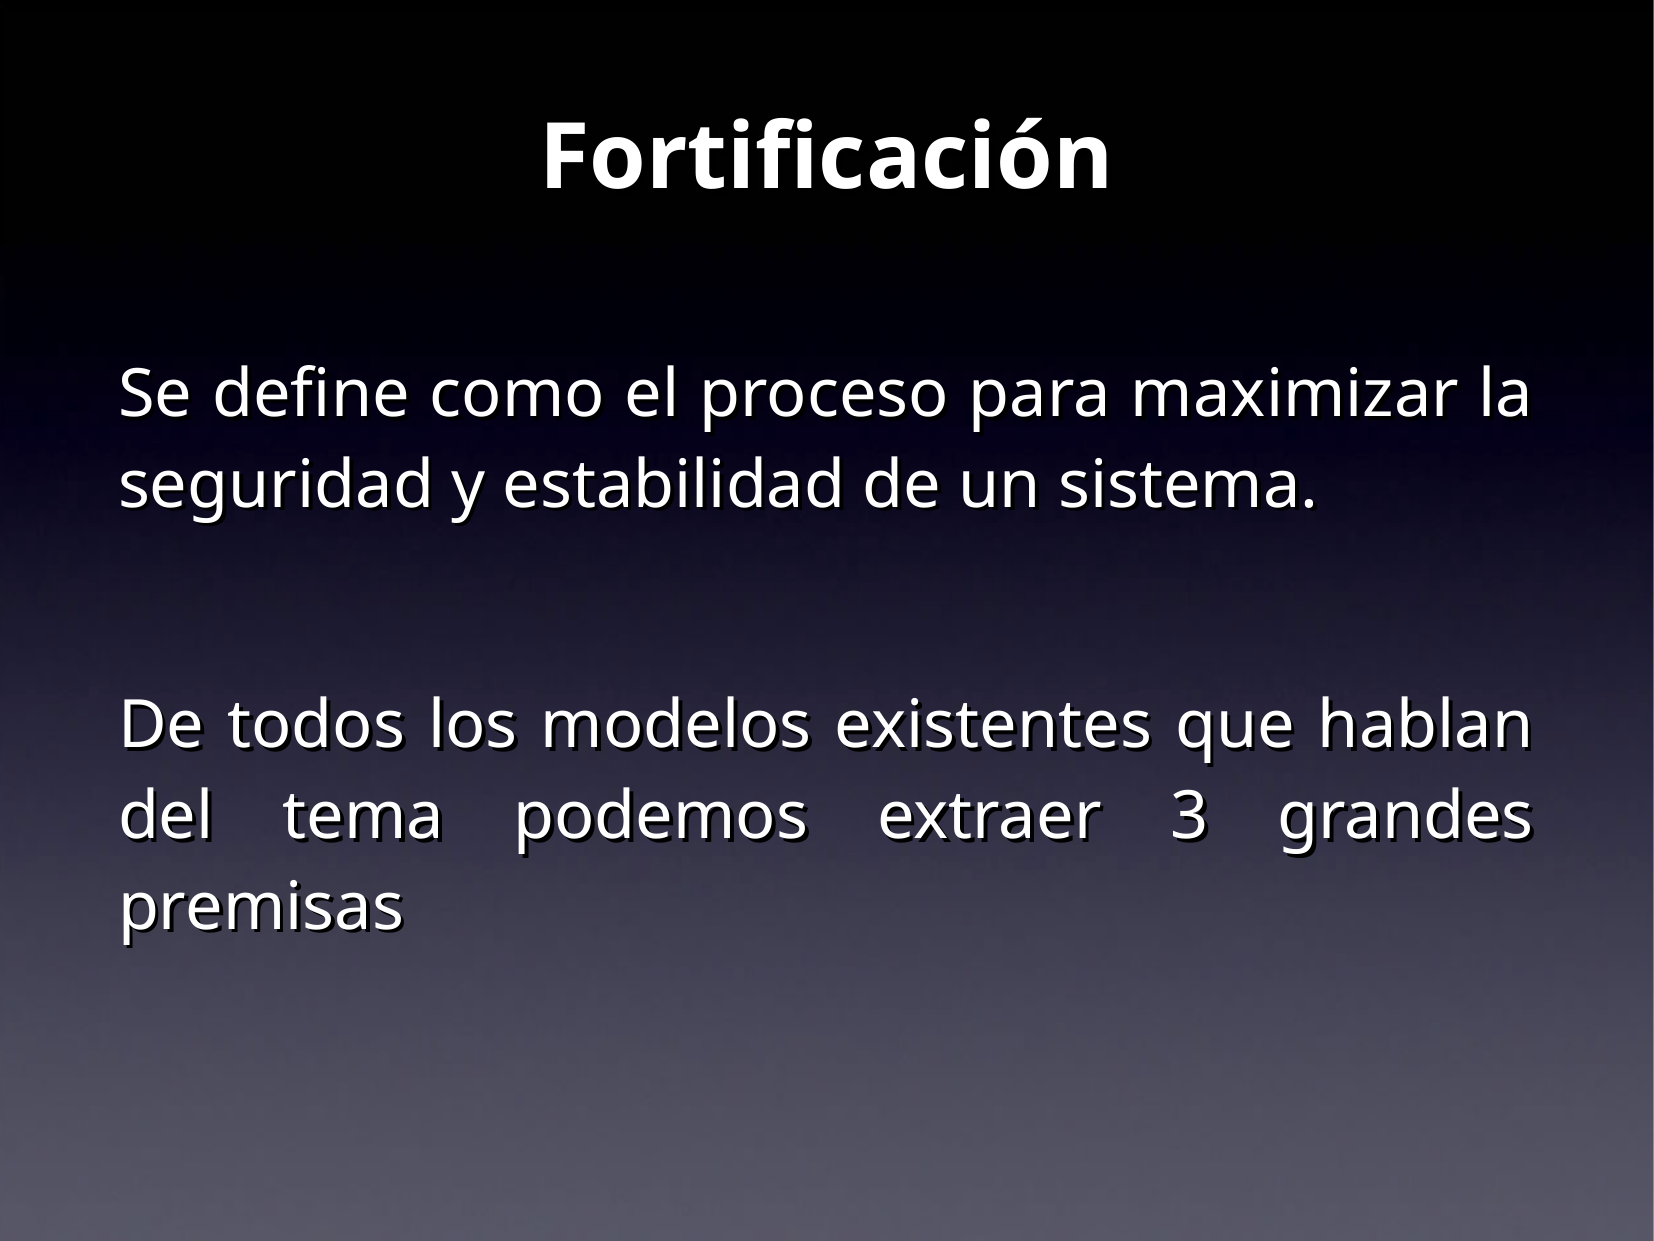

# Fortificación
Se define como el proceso para maximizar la seguridad y estabilidad de un sistema.
De todos los modelos existentes que hablan del tema podemos extraer 3 grandes premisas